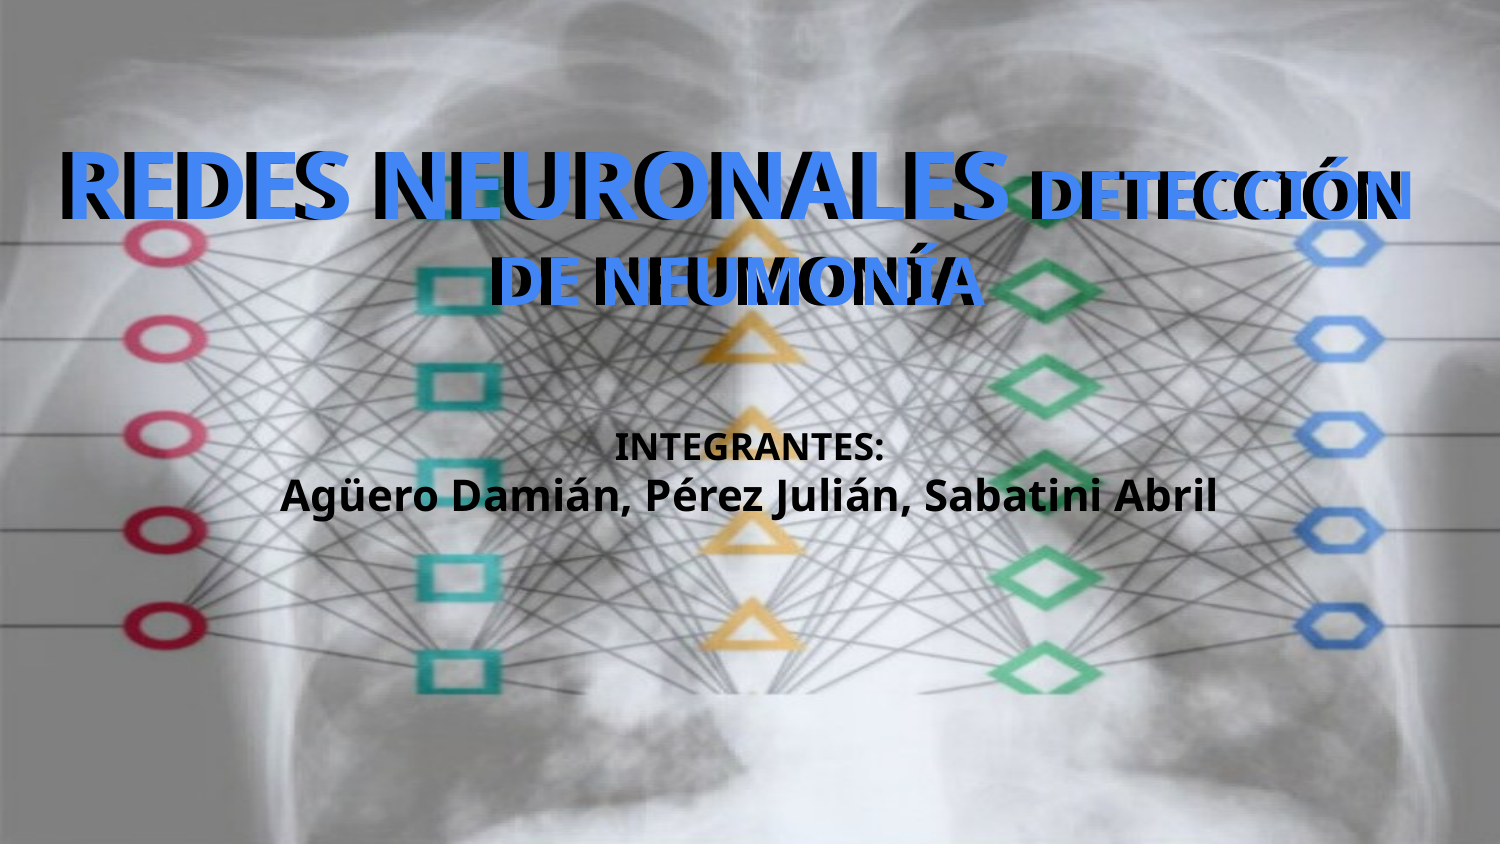

# REDES NEURONALES DETECCIÓN DE NEUMONÍA
REDES NEURONALES DETECCIÓN DE NEUMONÍA
INTEGRANTES:
Agüero Damián, Pérez Julián, Sabatini Abril